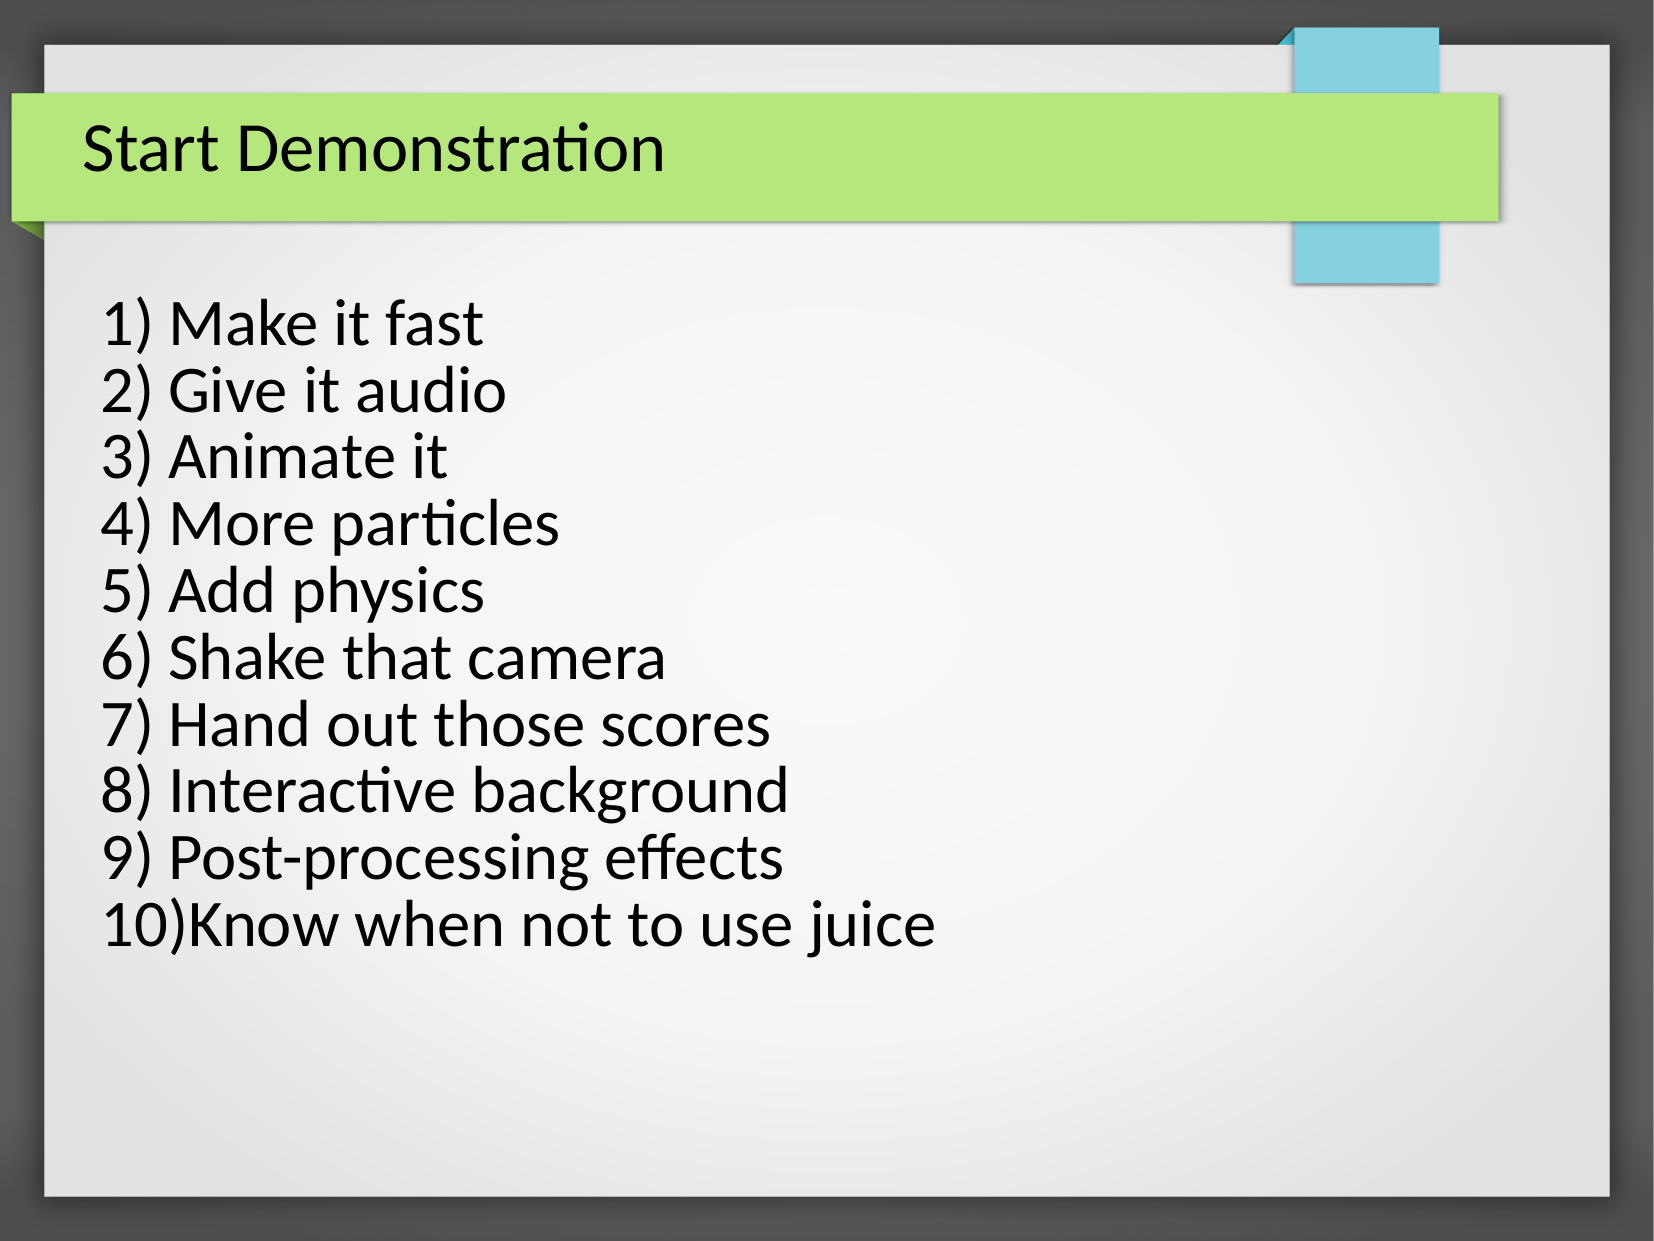

# Start Demonstration
Make it fast
Give it audio
Animate it
More particles
Add physics
Shake that camera
Hand out those scores
Interactive background
Post-processing effects
Know when not to use juice